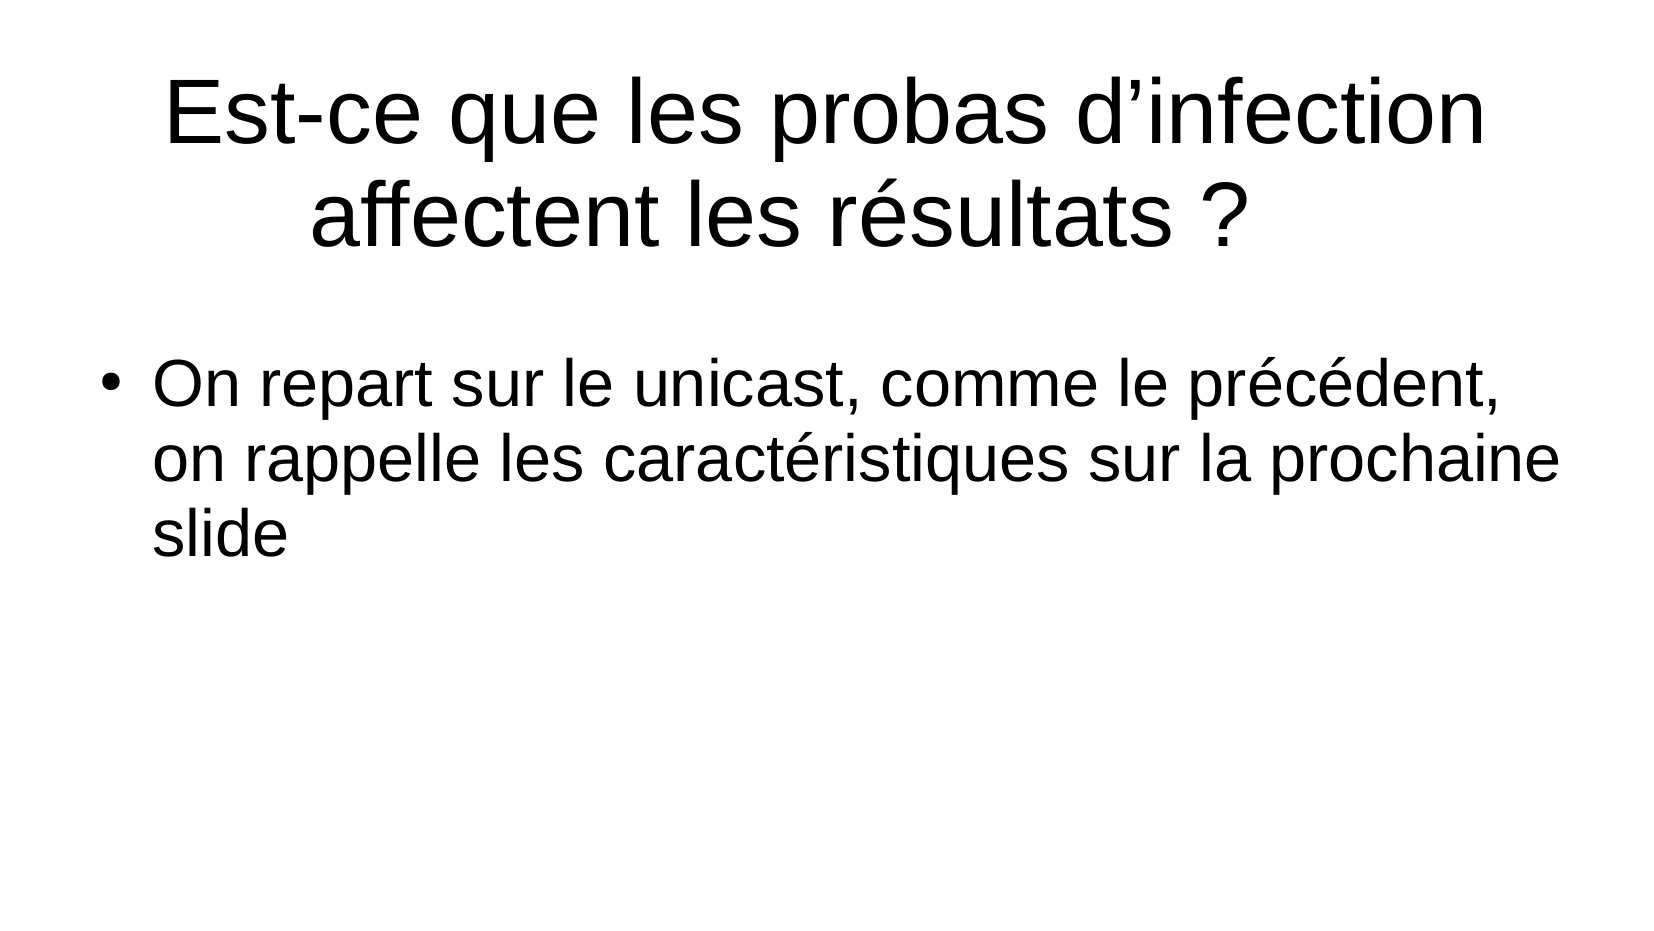

# Est-ce que les probas d’infection affectent les résultats ?
On repart sur le unicast, comme le précédent, on rappelle les caractéristiques sur la prochaine slide